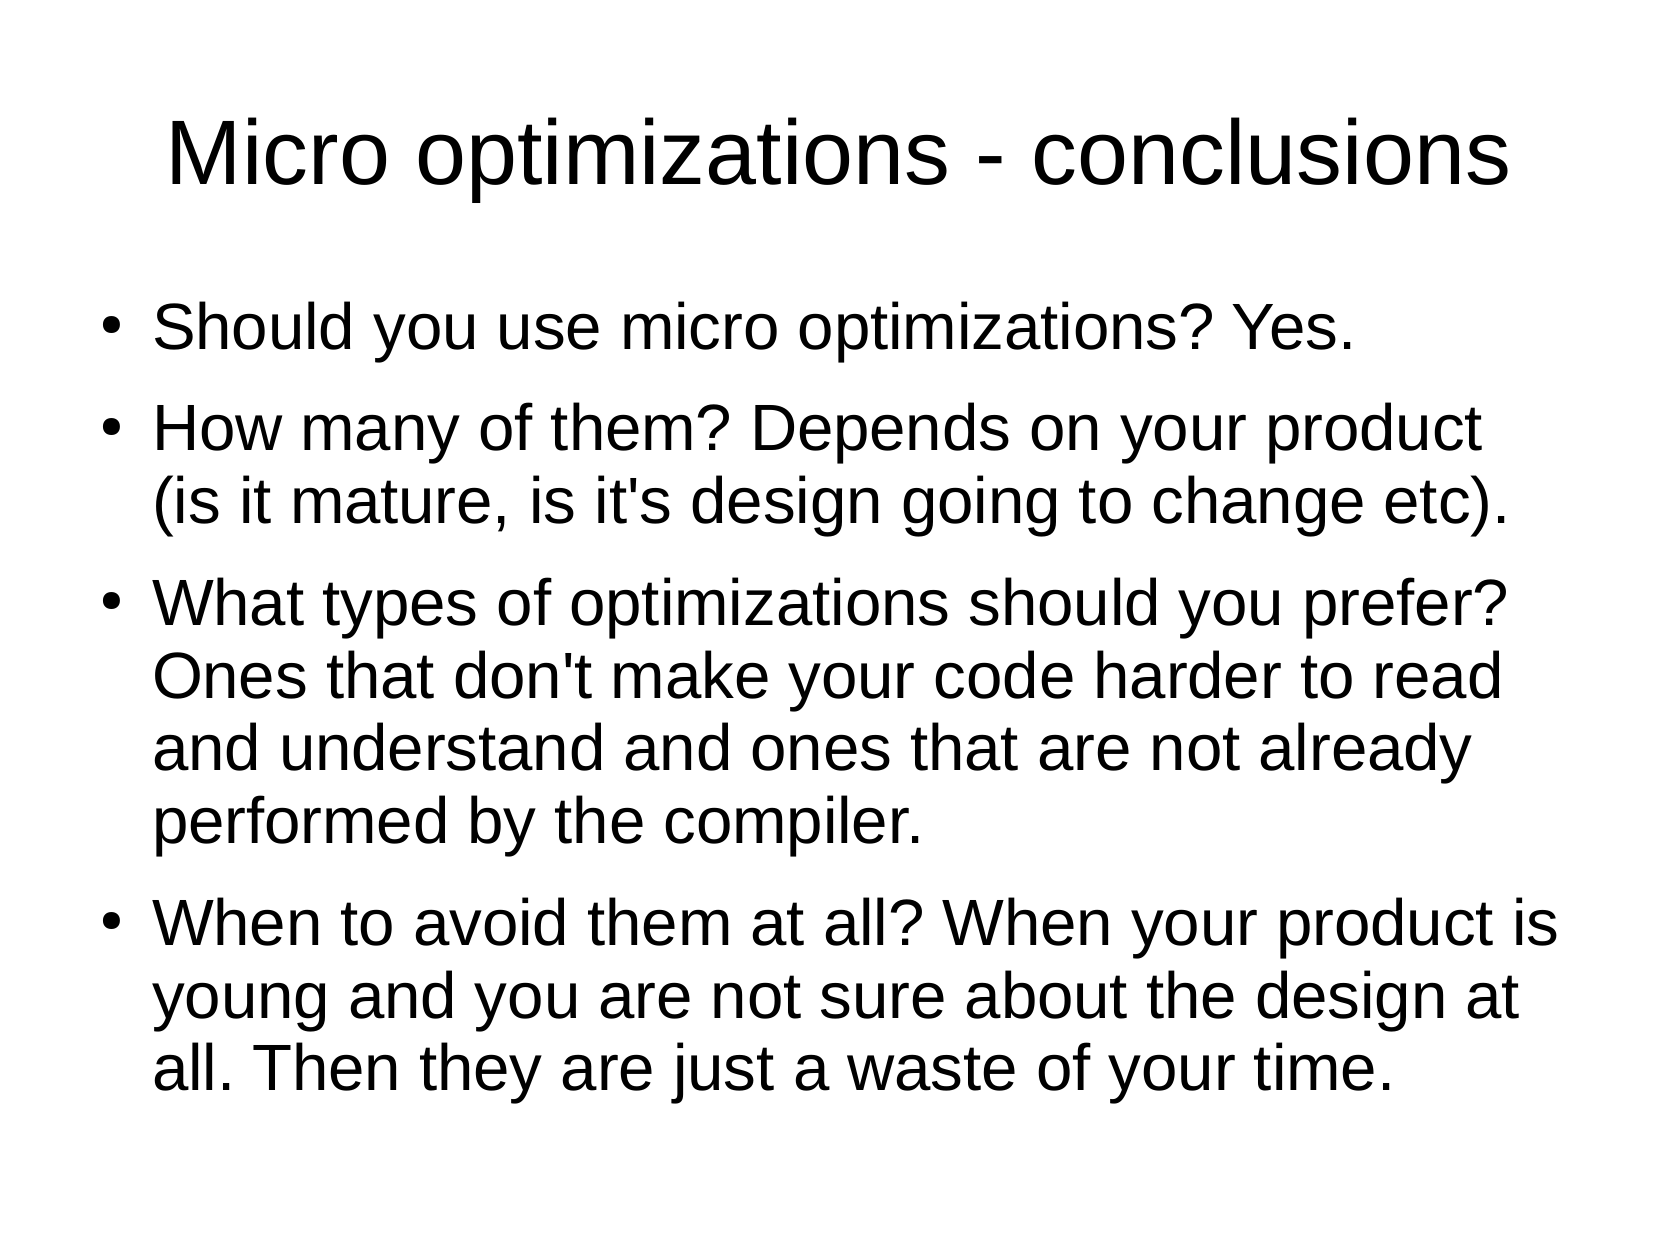

# Micro optimizations - conclusions
Should you use micro optimizations? Yes.
How many of them? Depends on your product (is it mature, is it's design going to change etc).
What types of optimizations should you prefer? Ones that don't make your code harder to read and understand and ones that are not already performed by the compiler.
When to avoid them at all? When your product is young and you are not sure about the design at all. Then they are just a waste of your time.